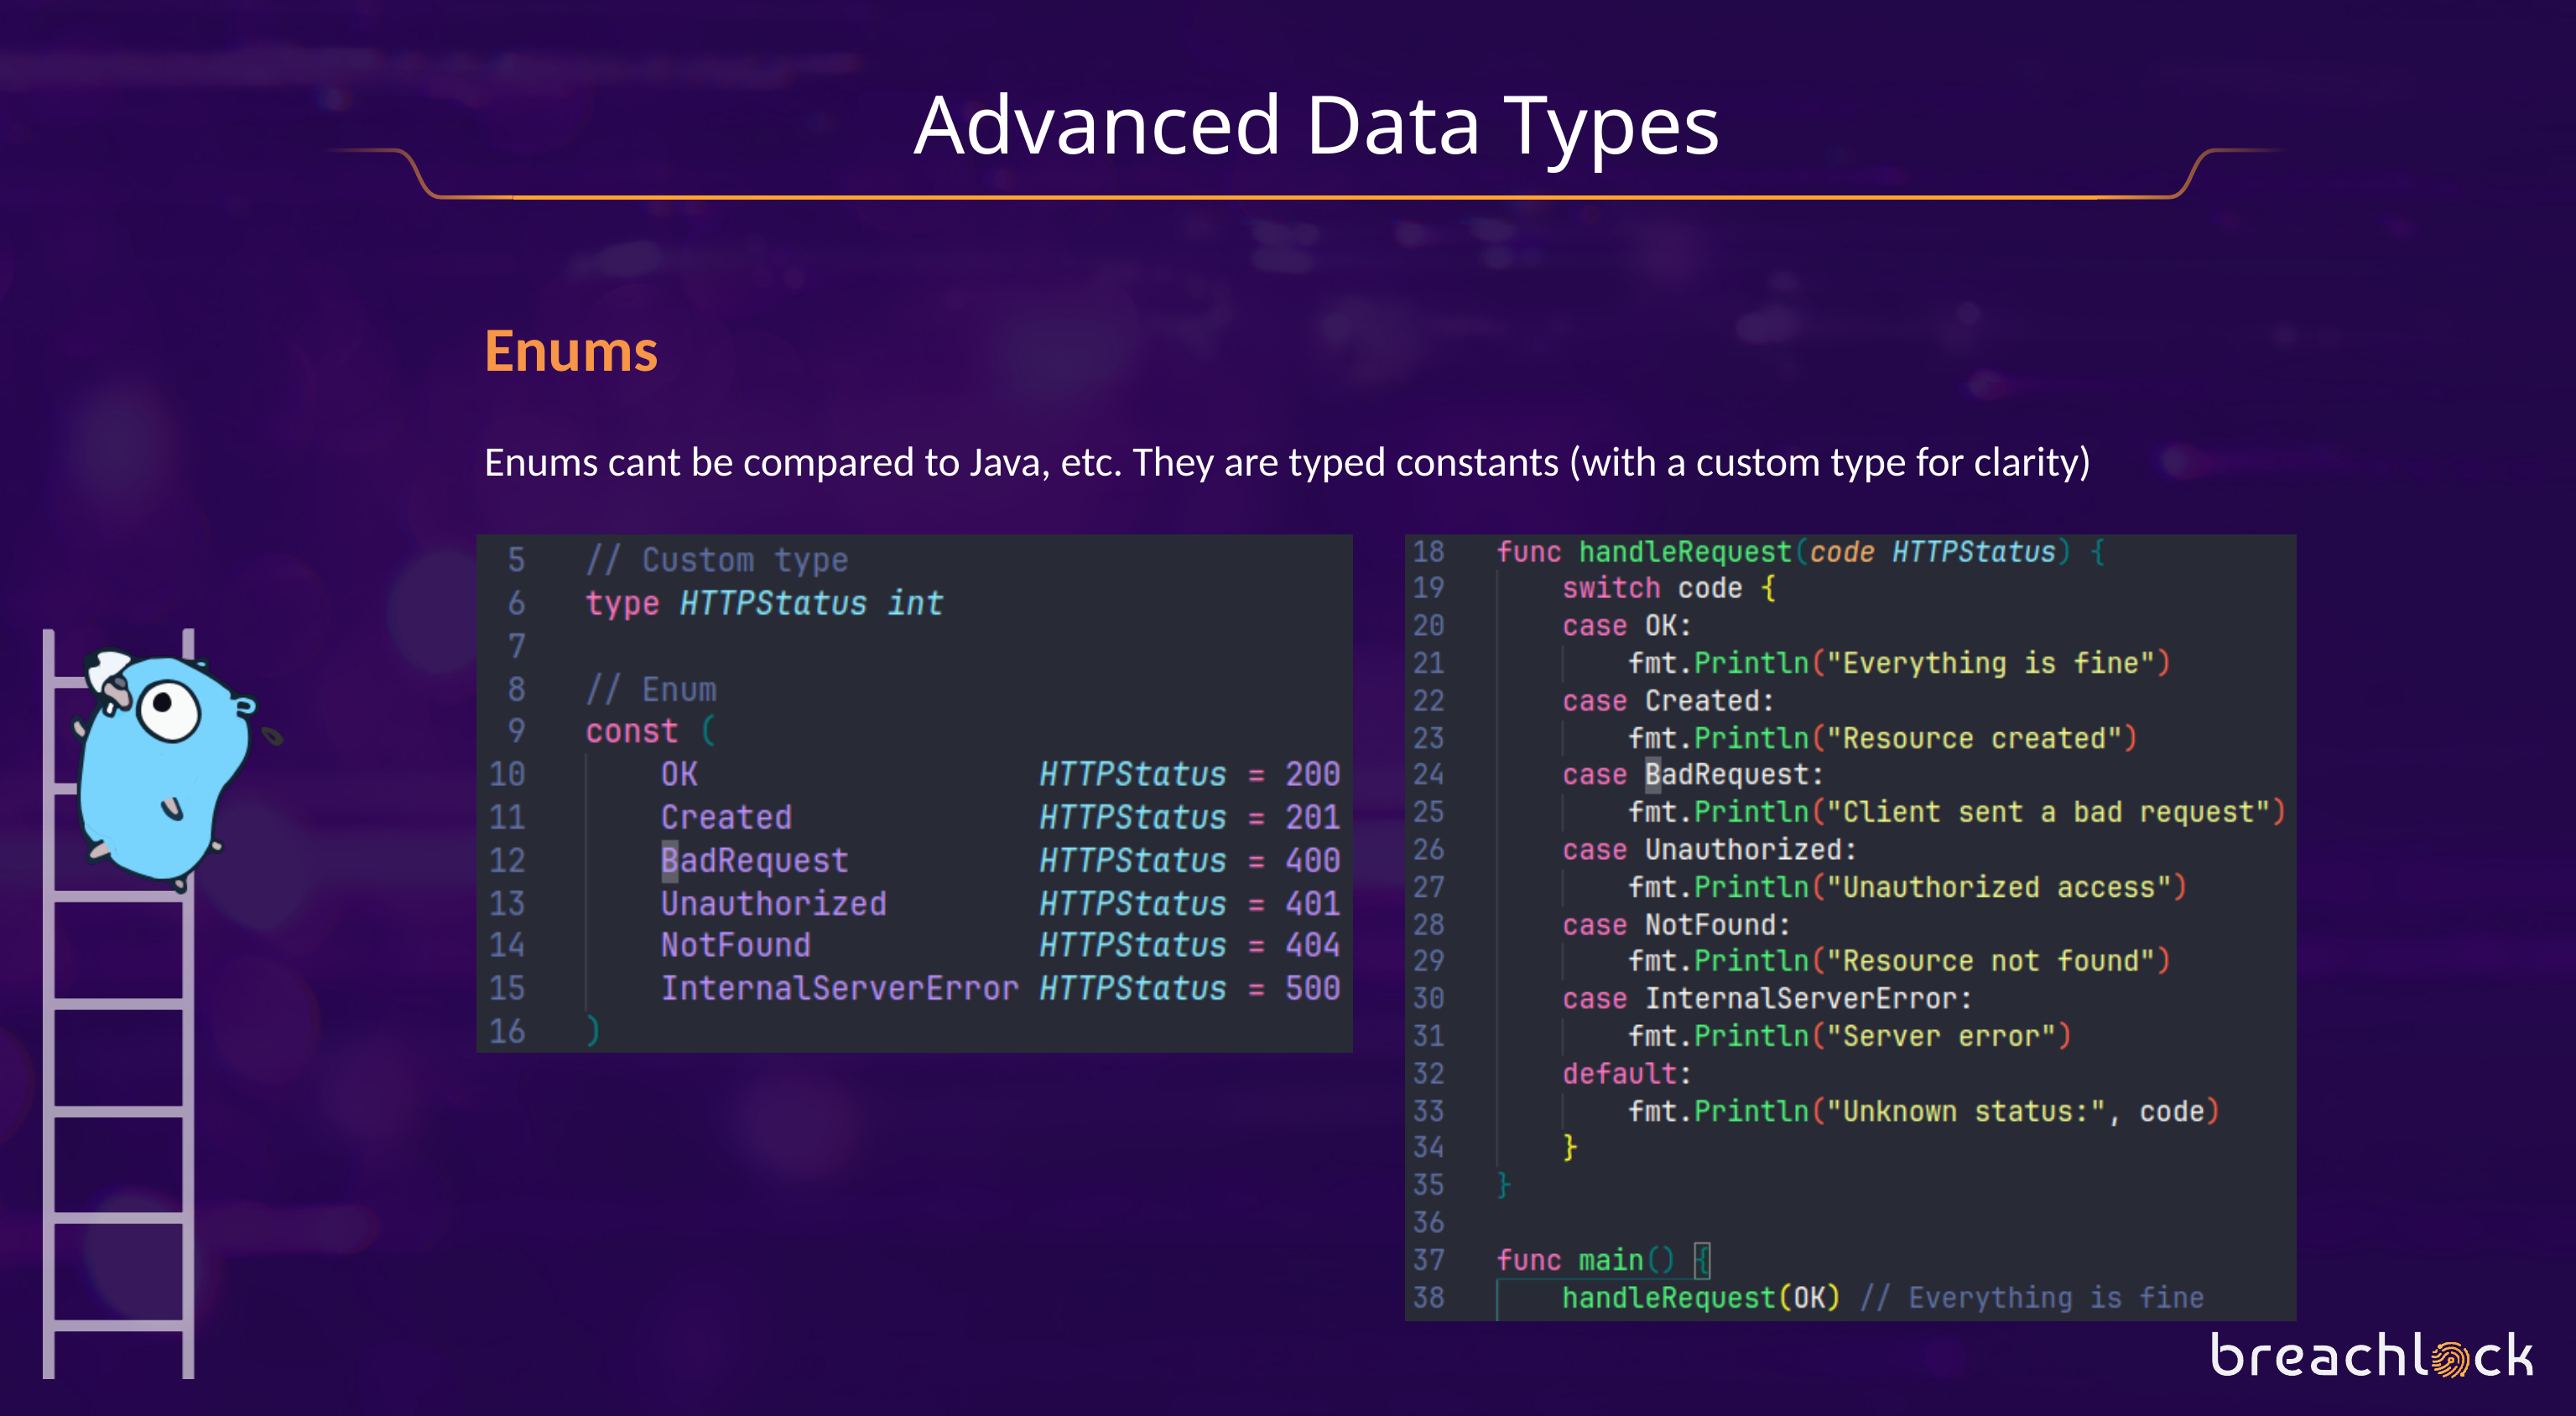

Advanced Data Types
Enums
Enums cant be compared to Java, etc. They are typed constants (with a custom type for clarity)